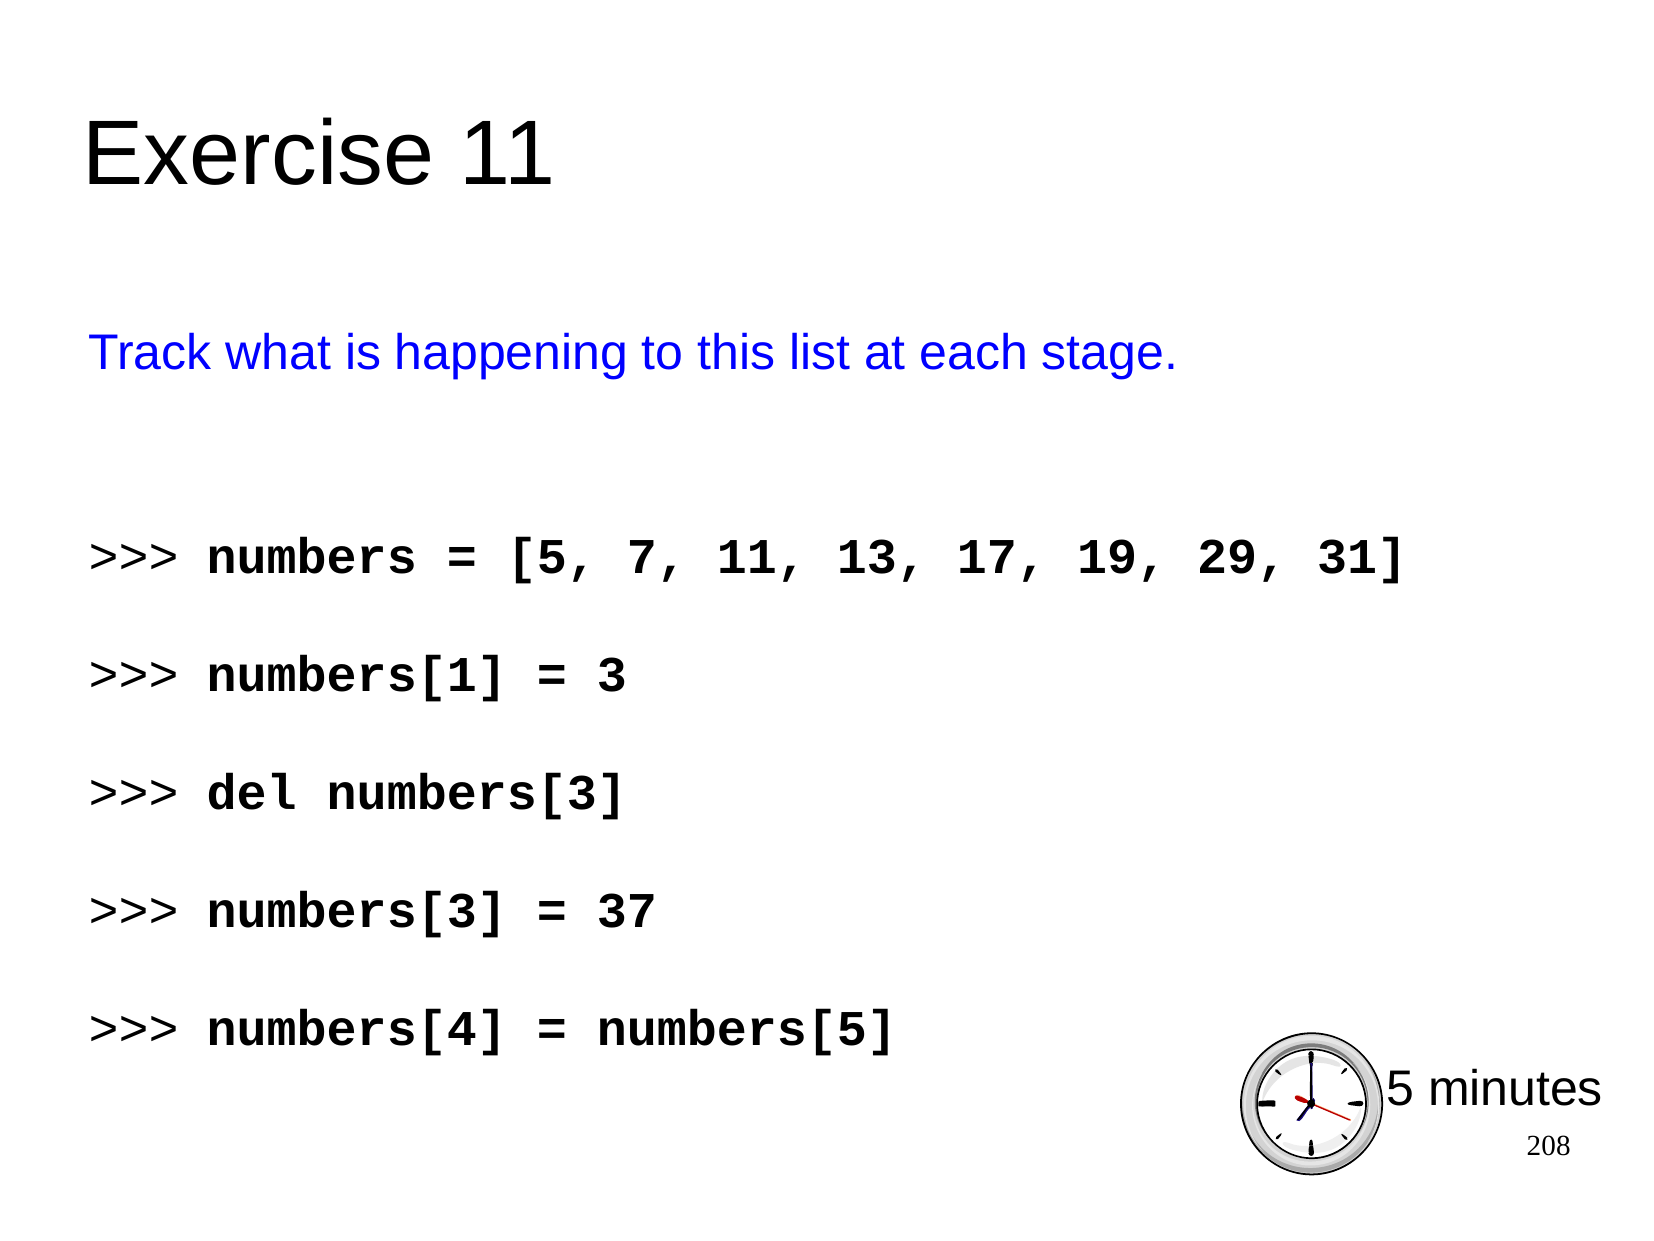

# Exercise 11
Track what is happening to this list at each stage.
>>>
numbers = [5, 7, 11, 13, 17, 19, 29, 31]
>>>
numbers[1] = 3
>>>
del numbers[3]
>>>
numbers[3] = 37
>>>
numbers[4] = numbers[5]
5 minutes
208